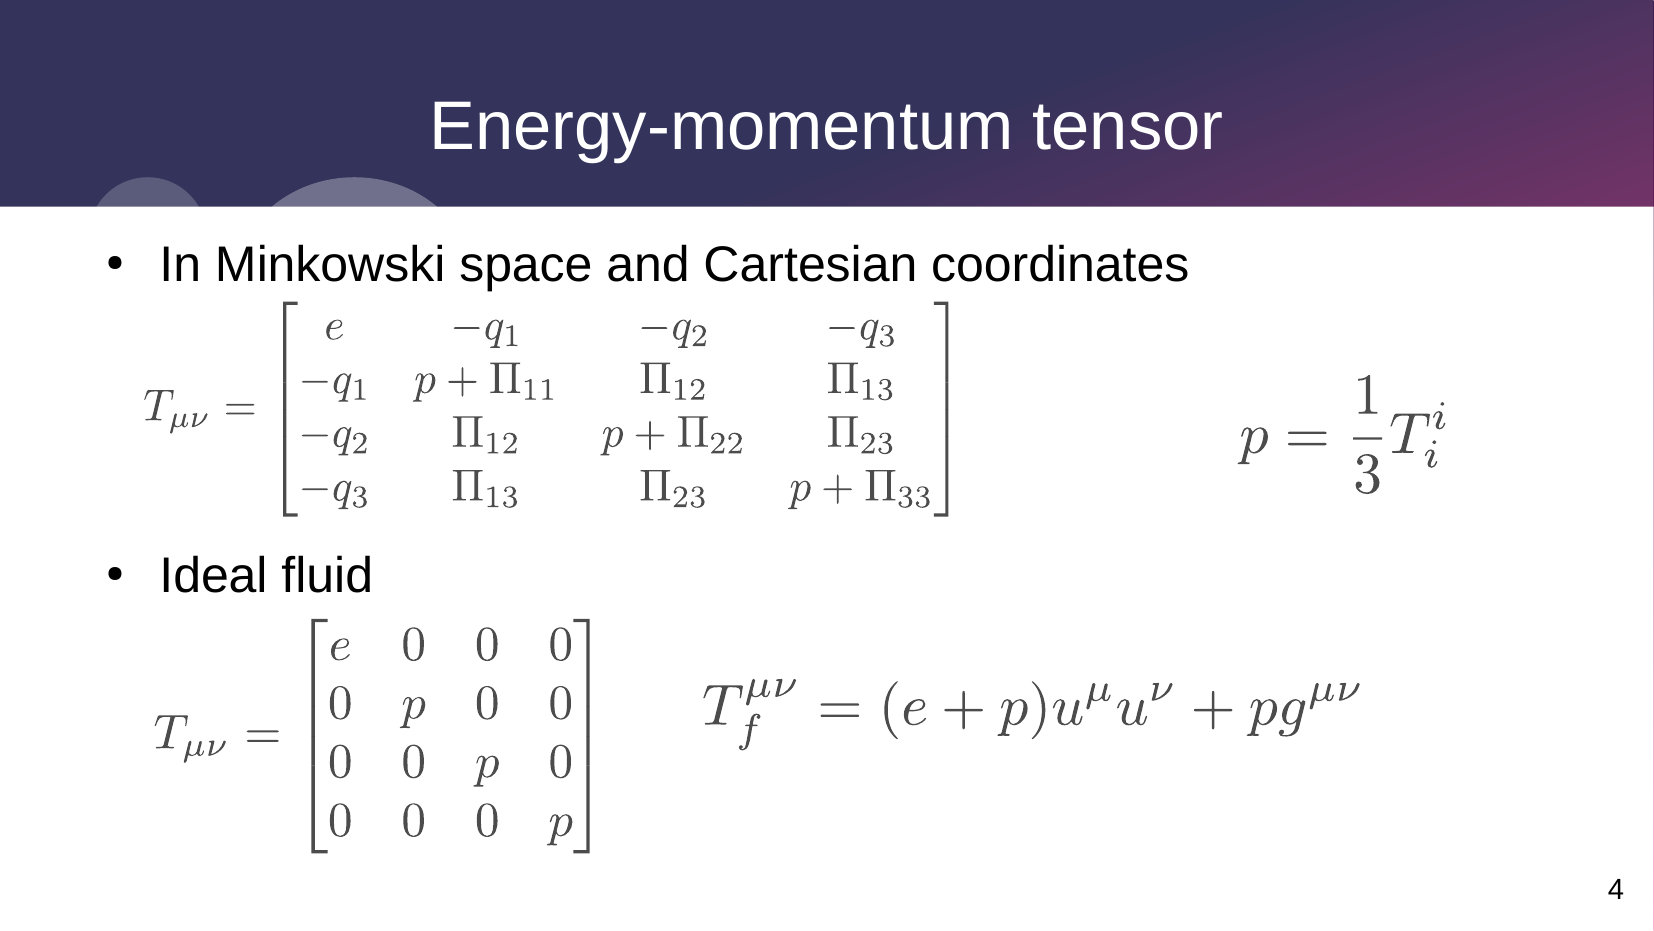

# Energy-momentum tensor
In Minkowski space and Cartesian coordinates
Ideal fluid